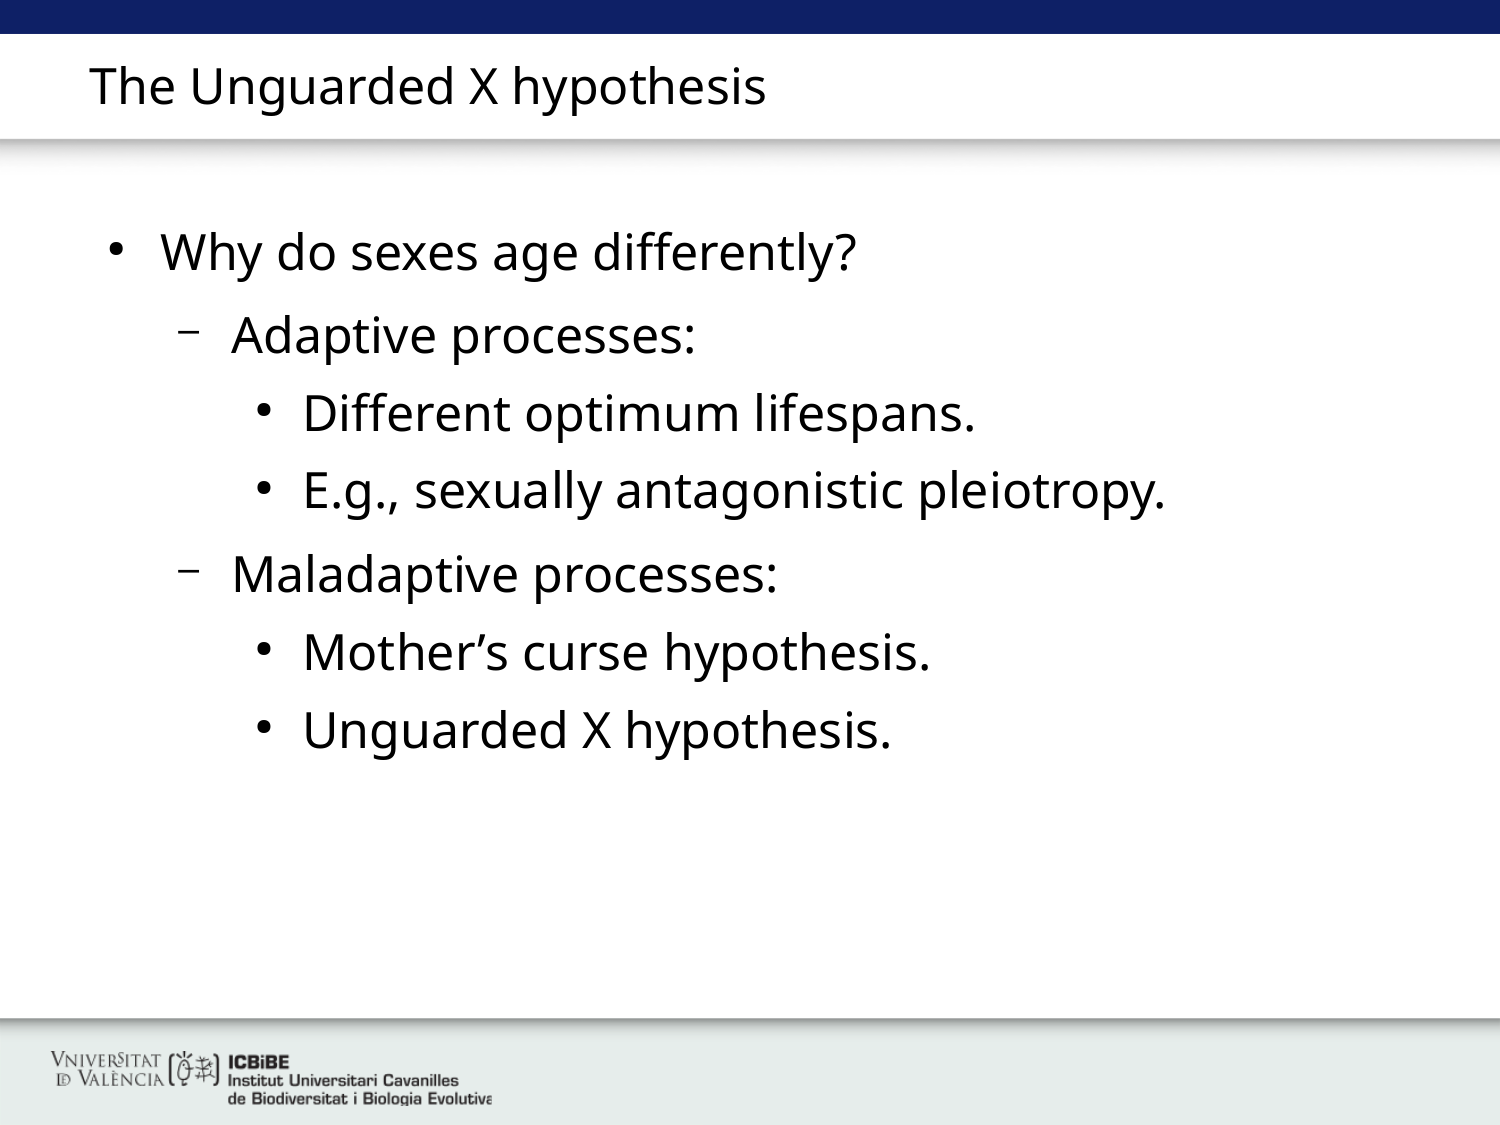

# The Unguarded X hypothesis
Why do sexes age differently?
Adaptive processes:
Different optimum lifespans.
E.g., sexually antagonistic pleiotropy.
Maladaptive processes:
Mother’s curse hypothesis.
Unguarded X hypothesis.